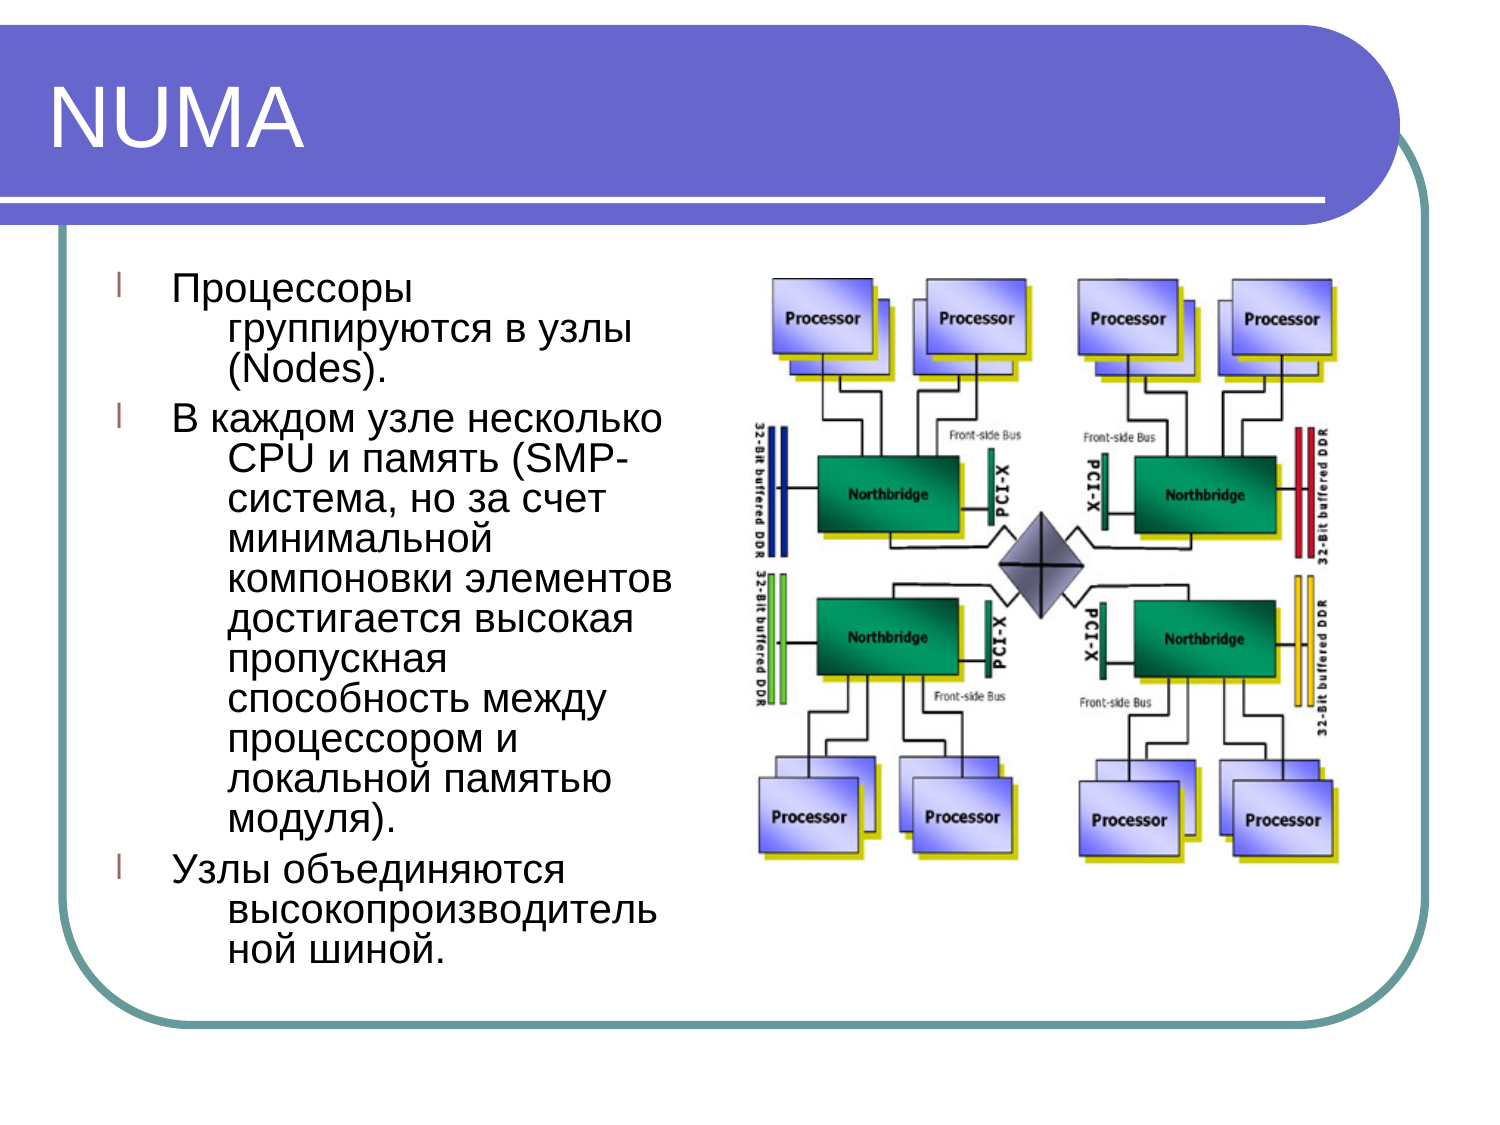

# NUMA
Процессоры группируются в узлы (Nodes).
В каждом узле несколько CPU и память (SMP-система, но за счет минимальной компоновки элементов достигается высокая пропускная способность между процессором и локальной памятью модуля).
Узлы объединяются высокопроизводительной шиной.